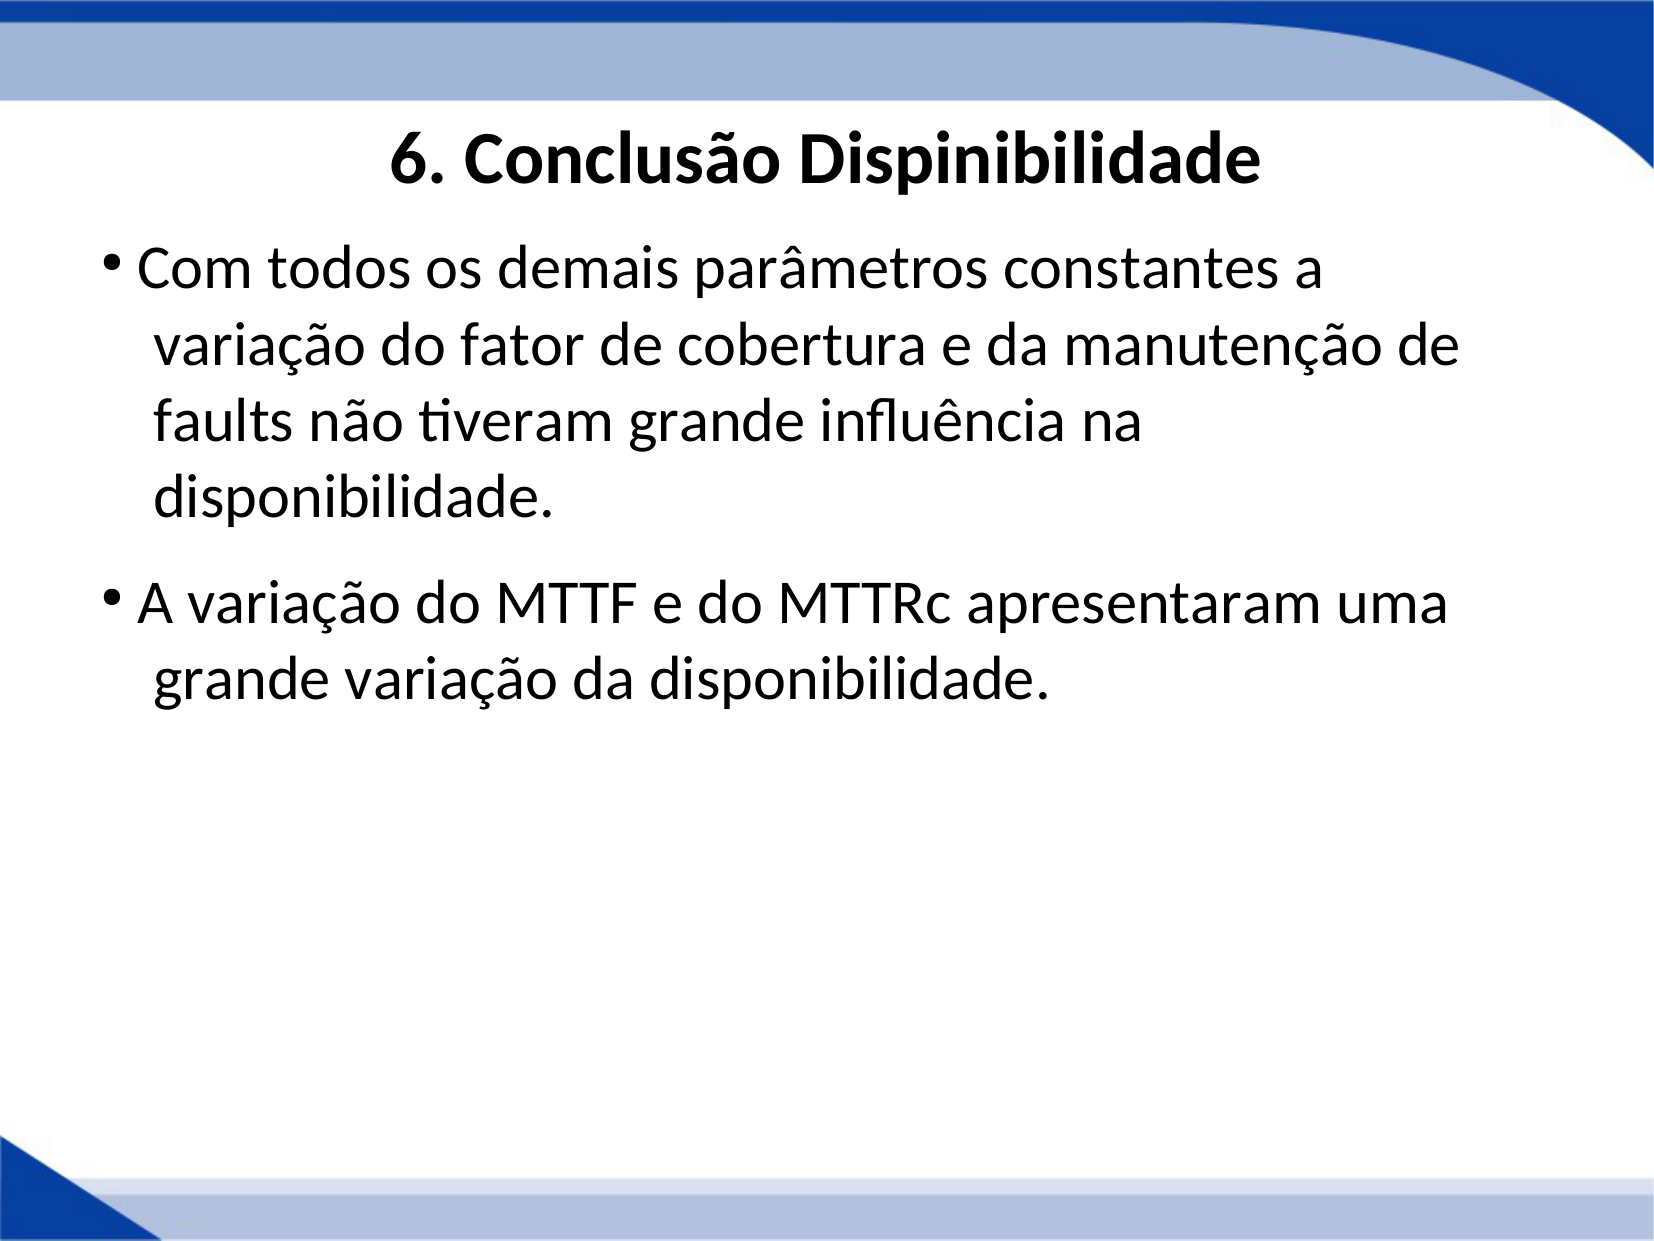

# 6. Conclusão Dispinibilidade
 Com todos os demais parâmetros constantes a variação do fator de cobertura e da manutenção de faults não tiveram grande influência na disponibilidade.
 A variação do MTTF e do MTTRc apresentaram uma grande variação da disponibilidade.